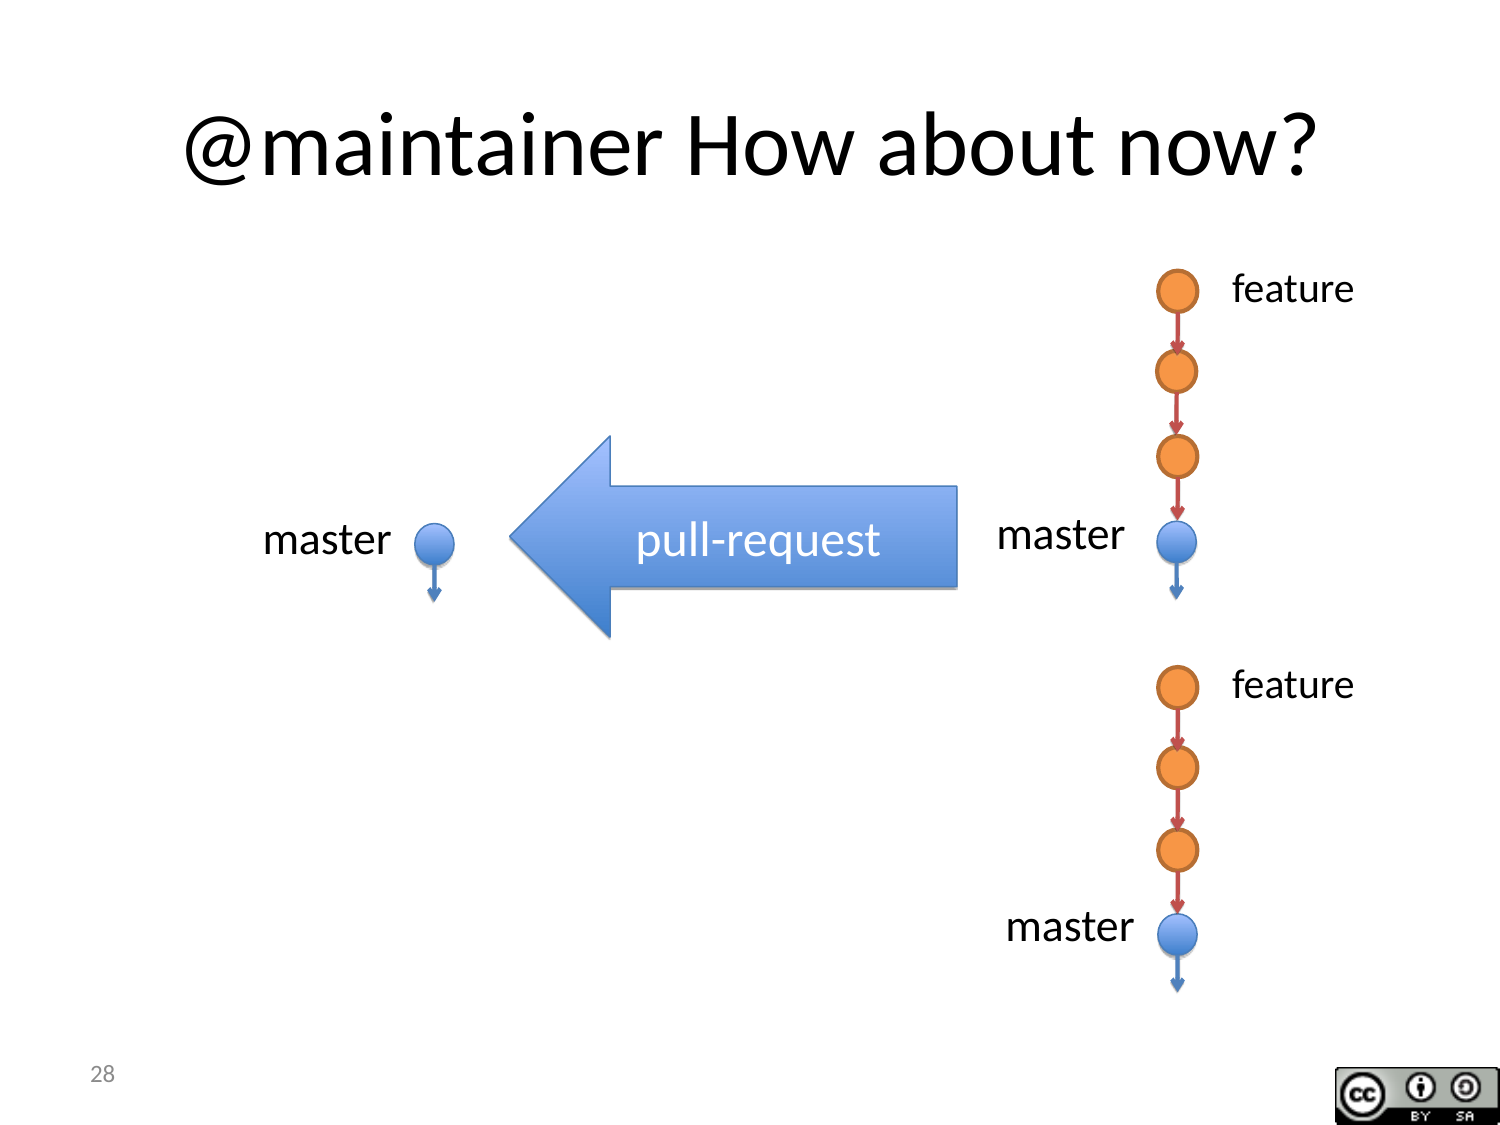

# @maintainer How about now?
feature
pull-request
master
master
feature
master